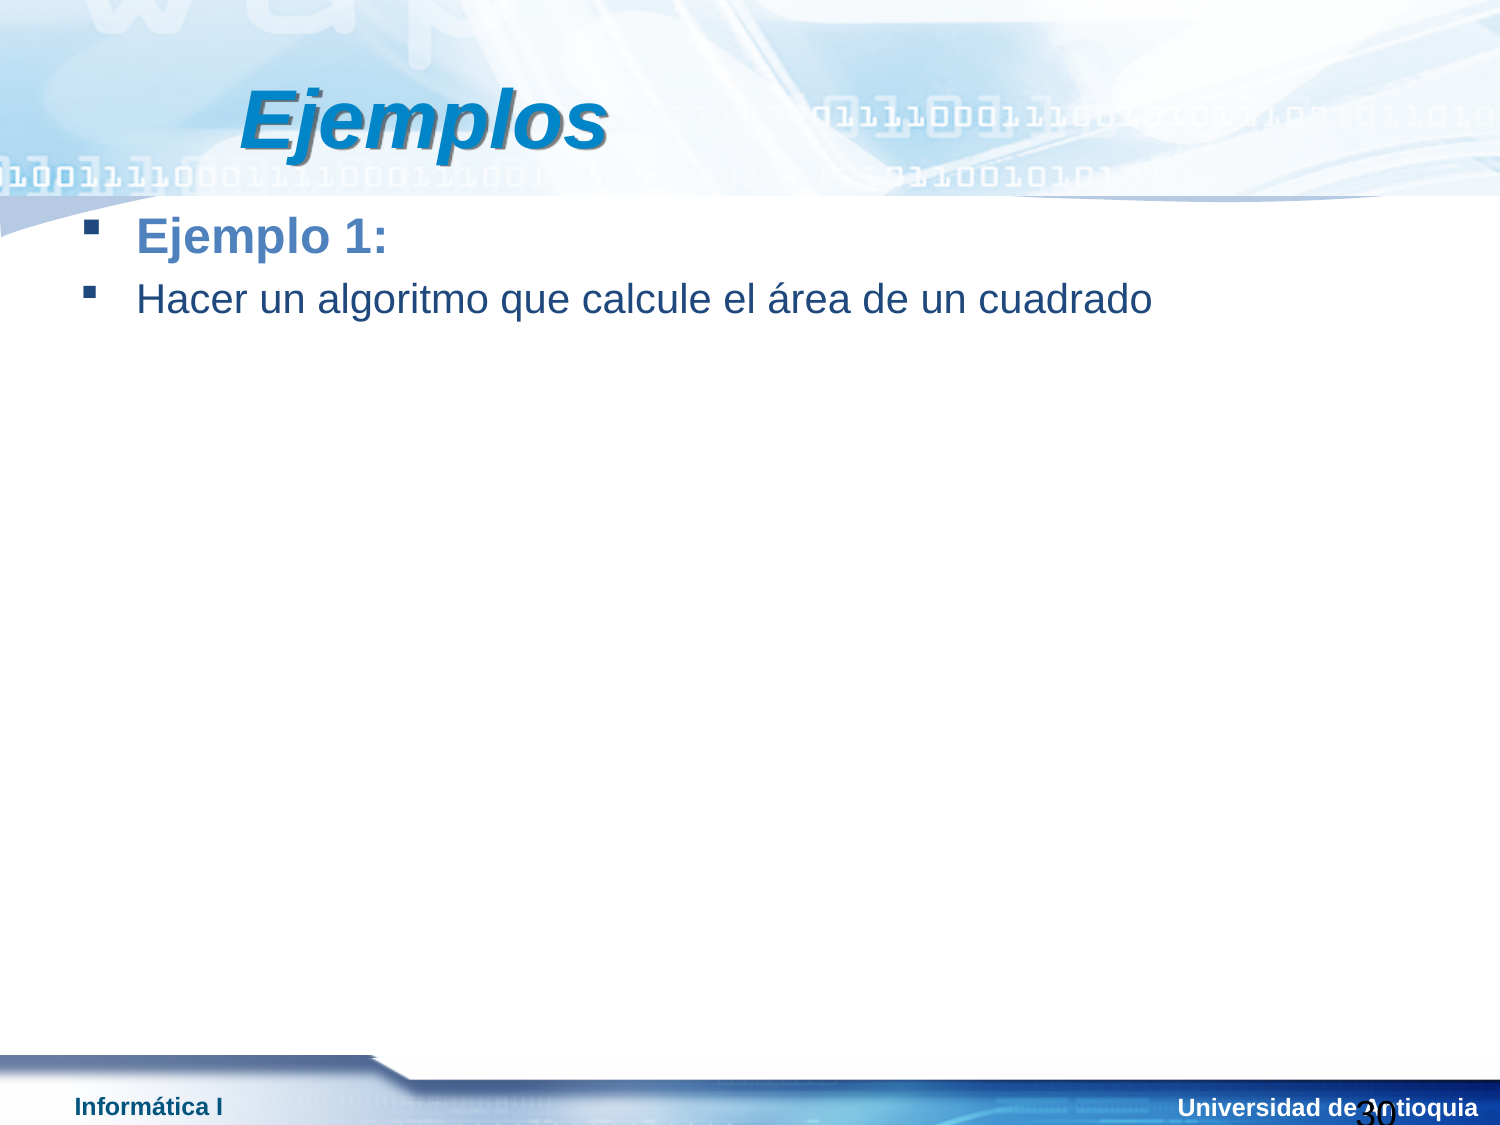

# Ejemplos
Ejemplo 1:
Hacer un algoritmo que calcule el área de un cuadrado